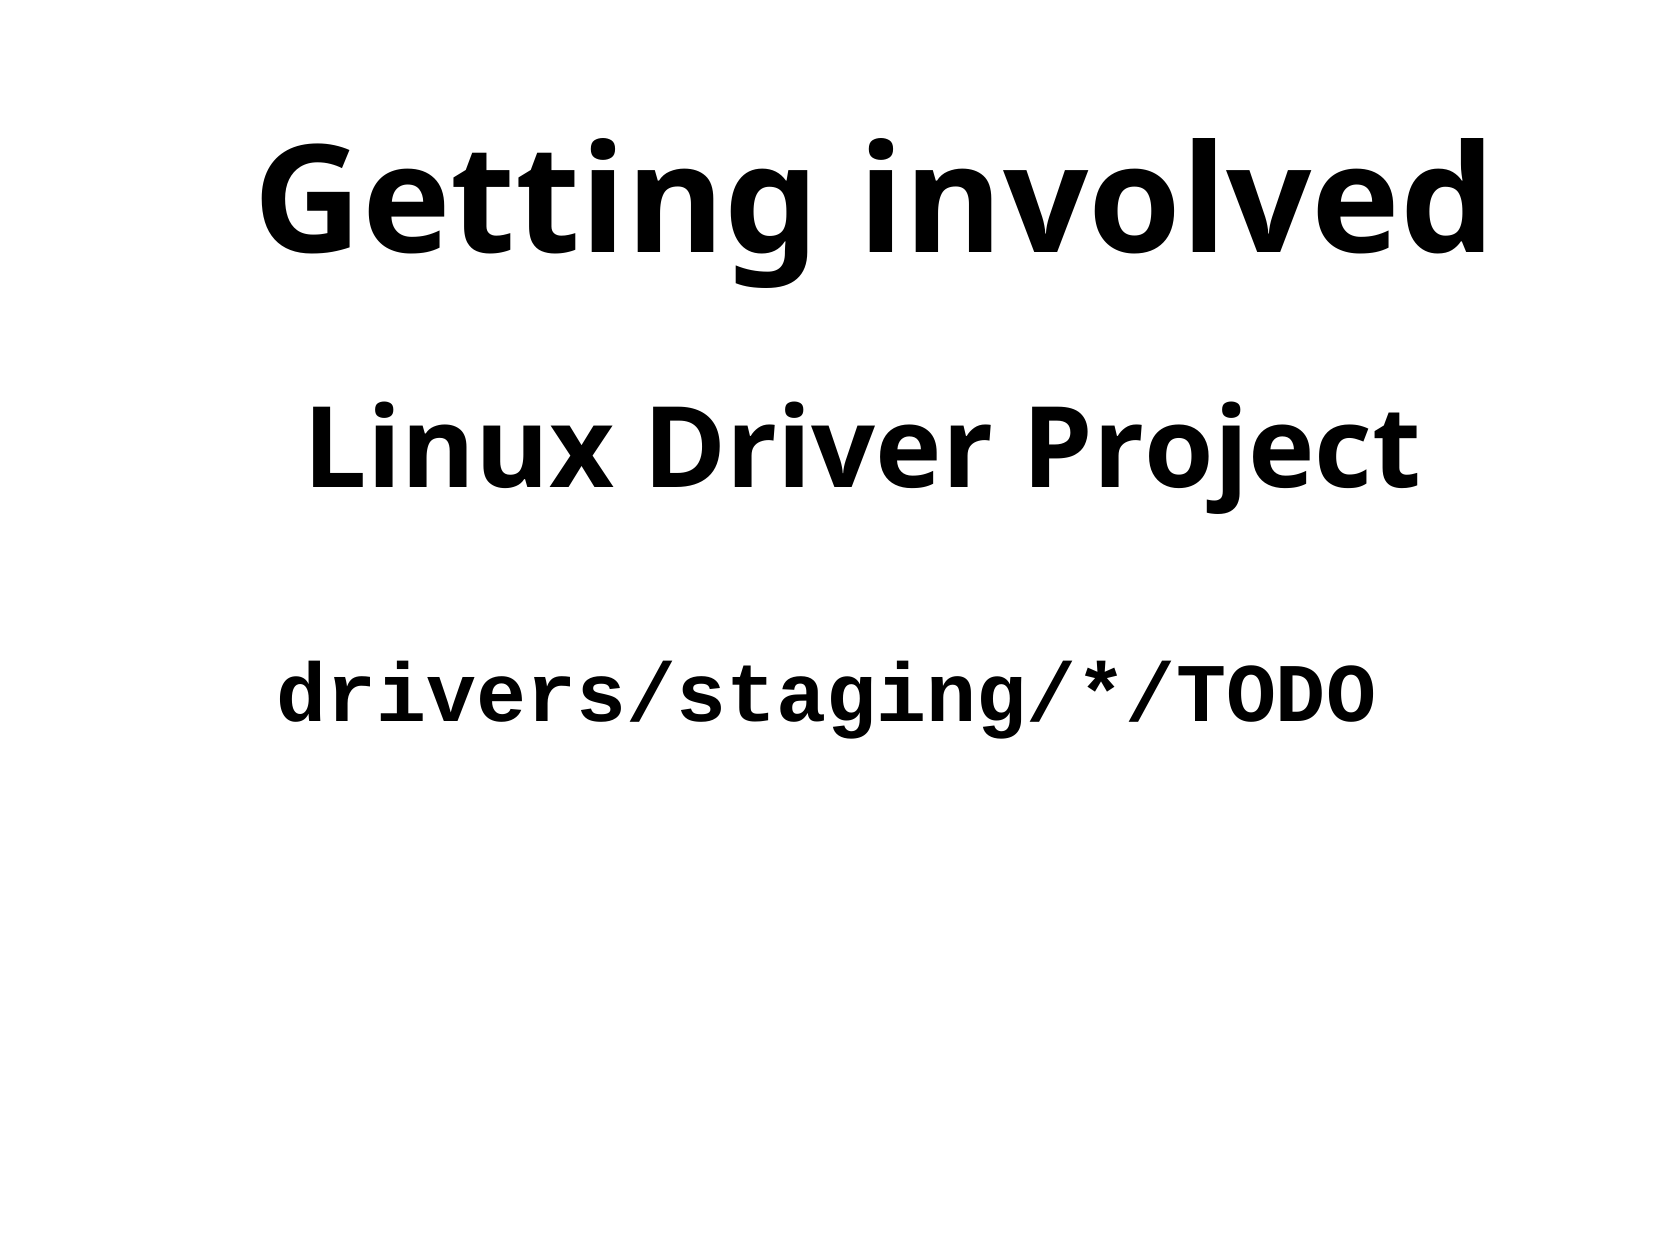

Getting involved
Linux Driver Project
drivers/staging/*/TODO
2.6.20 to 2.6.24-rc8